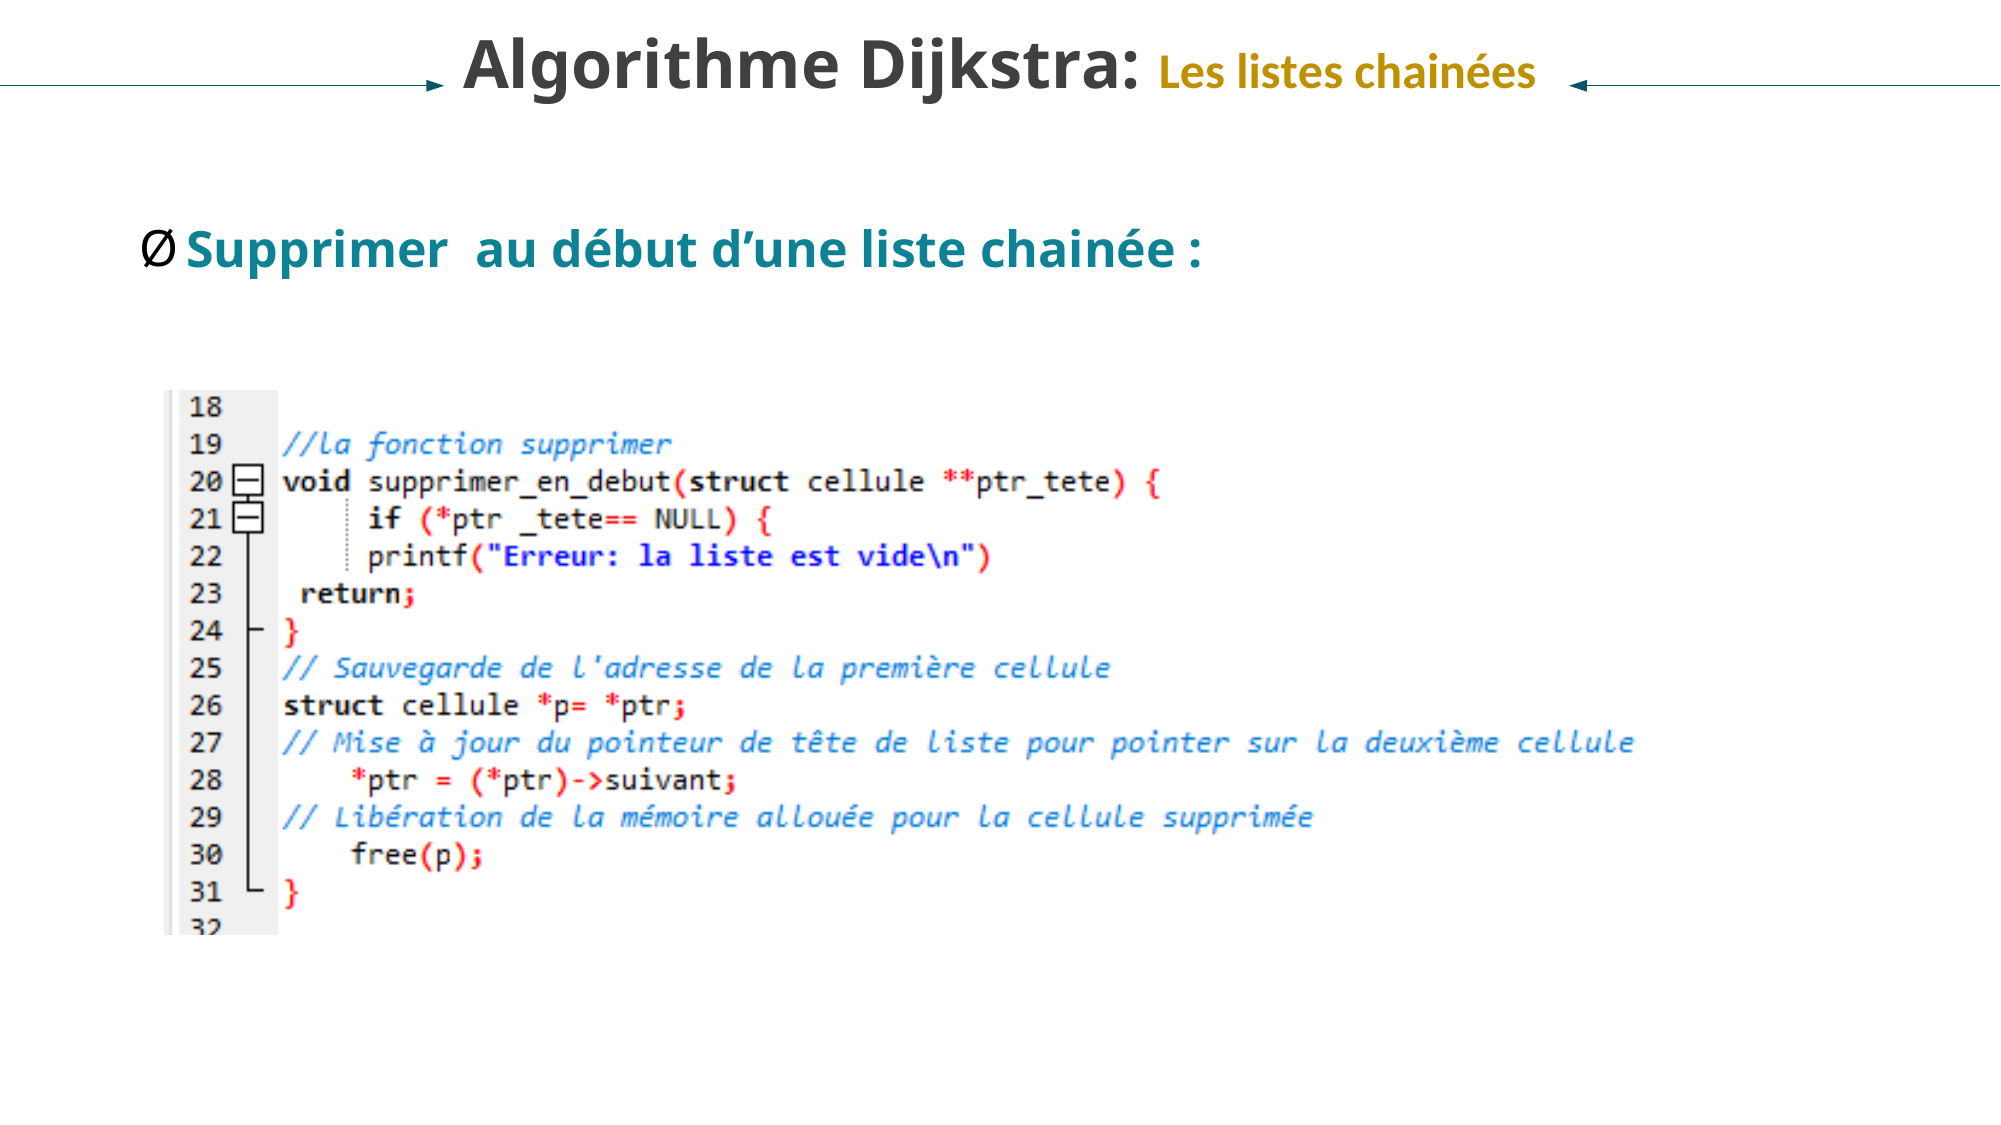

Algorithme Dijkstra: Les listes chainées
# Analyse du projet : diapositive 3
Supprimer au début d’une liste chainée :